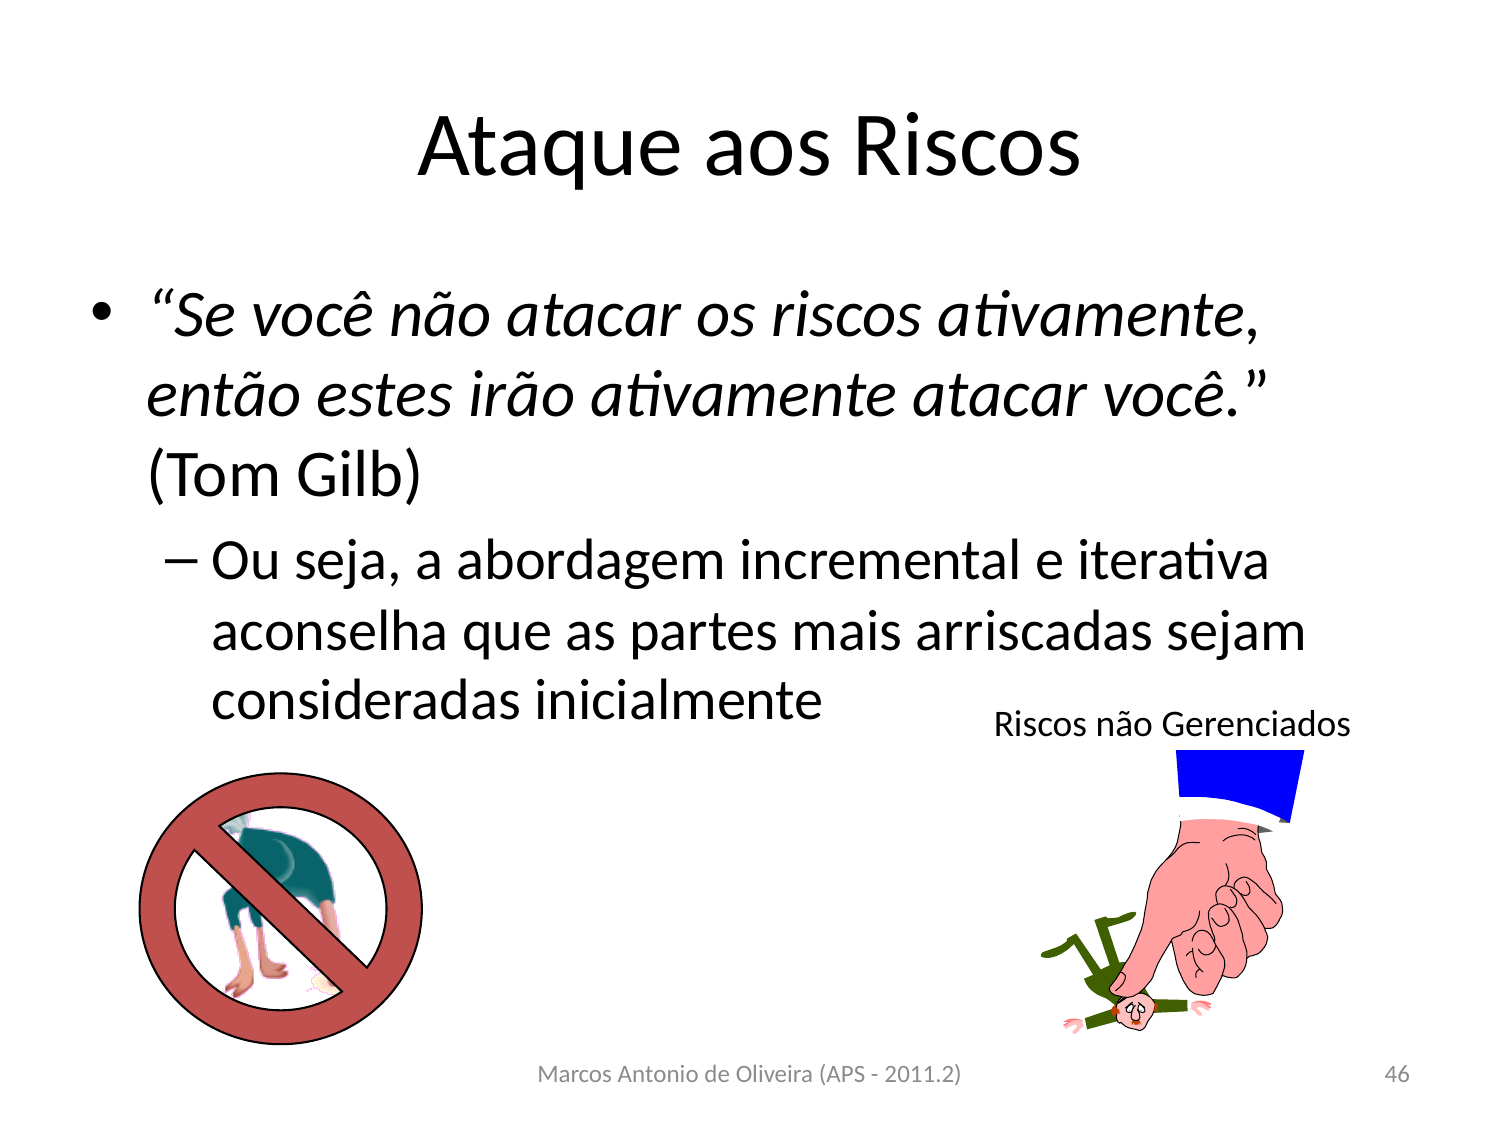

# Ataque aos Riscos
“Se você não atacar os riscos ativamente, então estes irão ativamente atacar você.” (Tom Gilb)
Ou seja, a abordagem incremental e iterativa aconselha que as partes mais arriscadas sejam consideradas inicialmente
Riscos não Gerenciados
Marcos Antonio de Oliveira (APS - 2011.2)